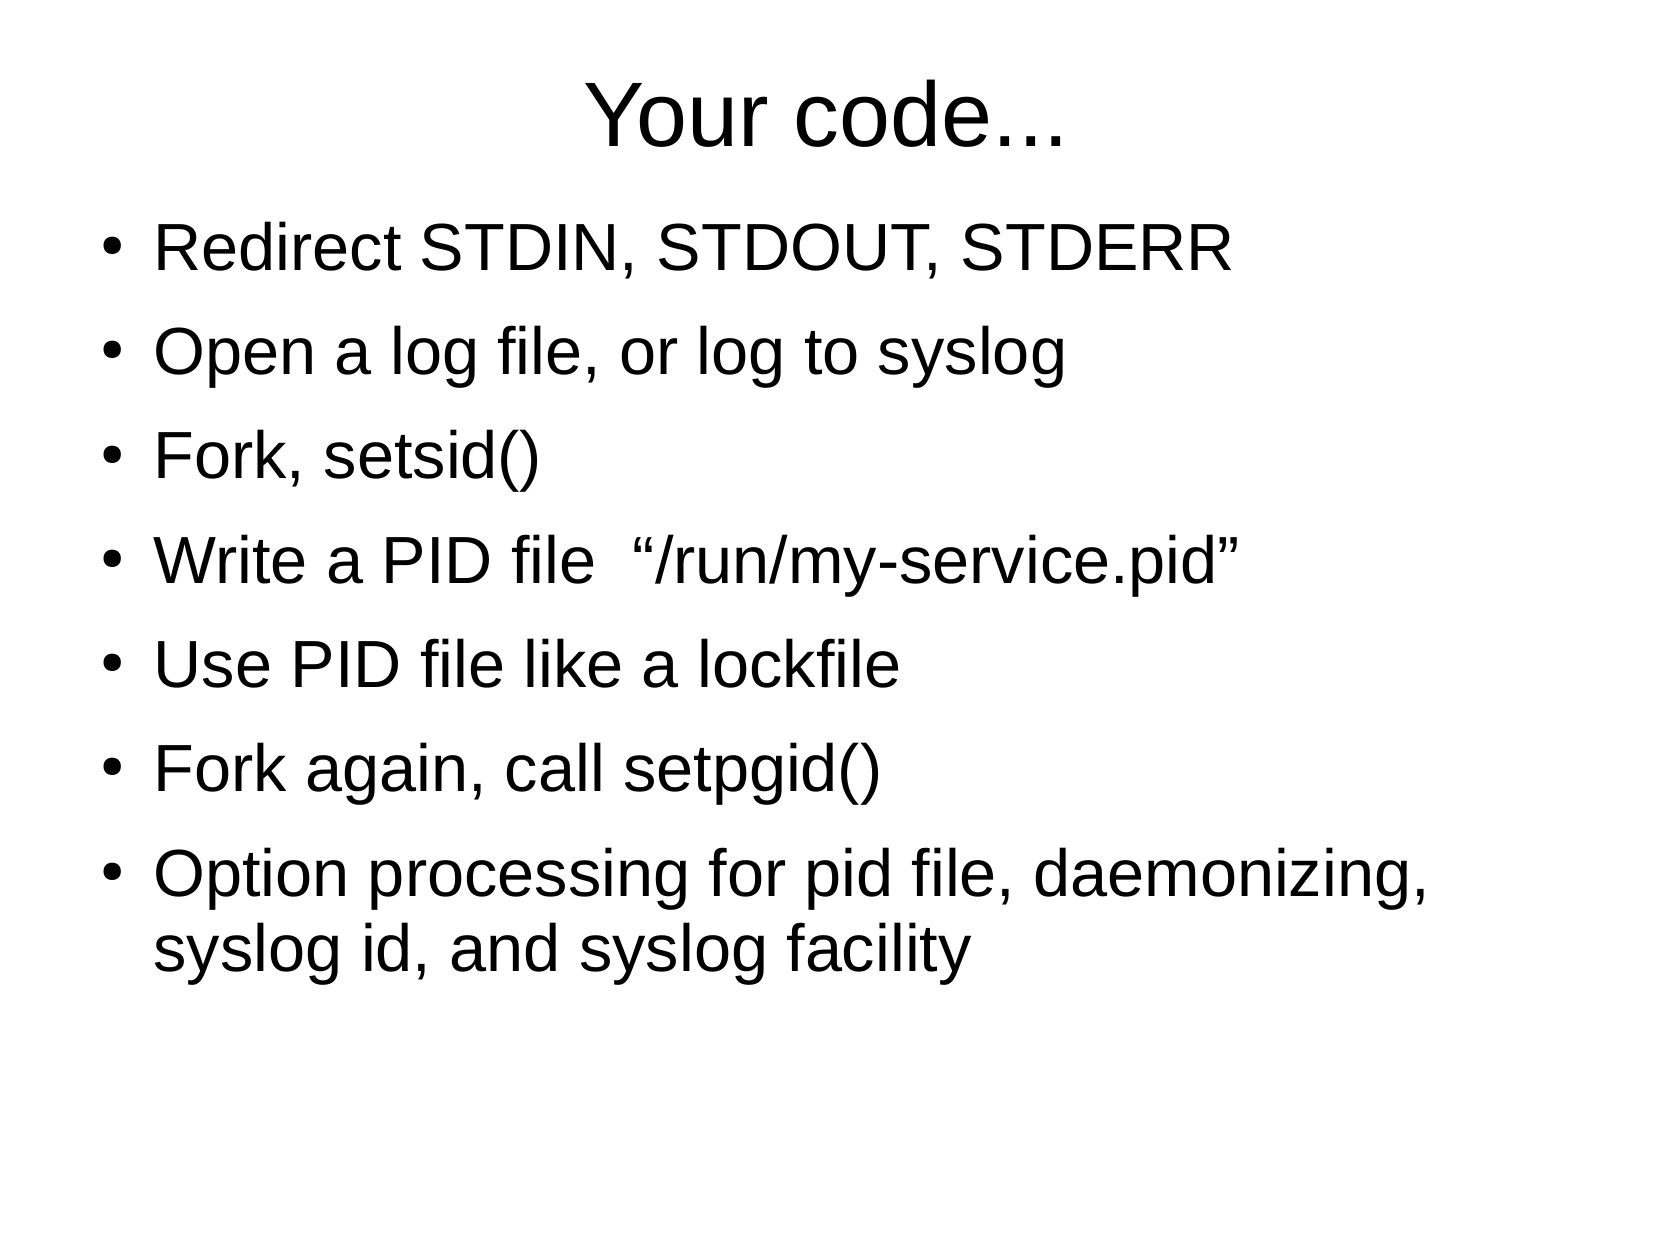

# Your code...
Redirect STDIN, STDOUT, STDERR
Open a log file, or log to syslog
Fork, setsid()
Write a PID file “/run/my-service.pid”
Use PID file like a lockfile
Fork again, call setpgid()
Option processing for pid file, daemonizing, syslog id, and syslog facility